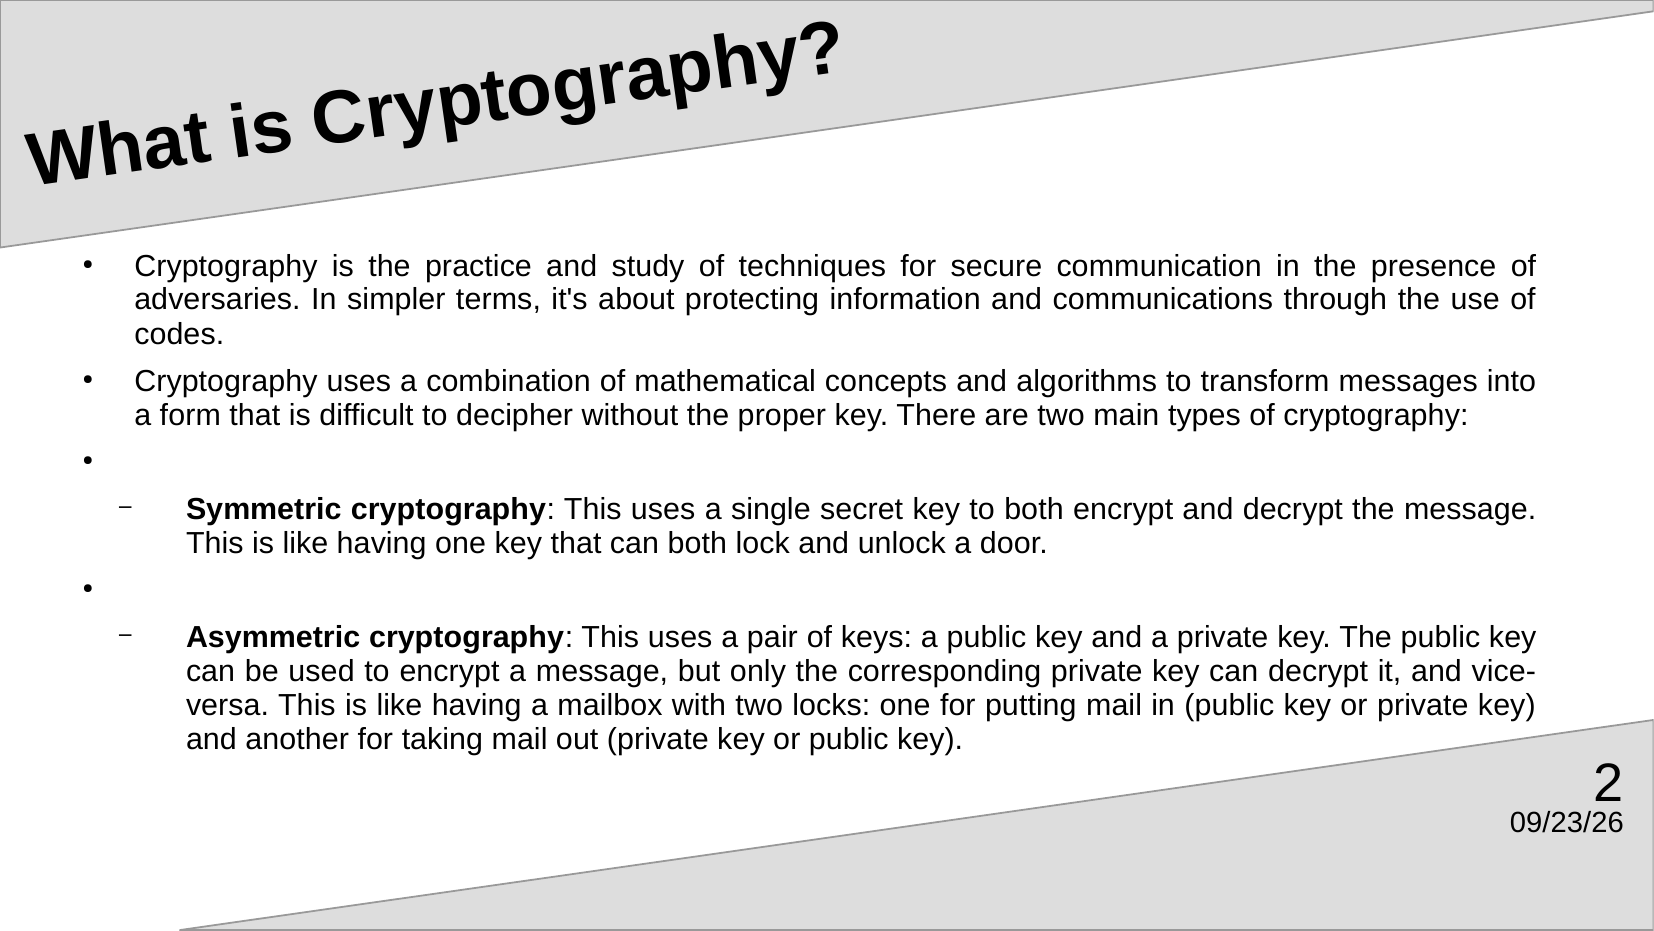

# What is Cryptography?
Cryptography is the practice and study of techniques for secure communication in the presence of adversaries. In simpler terms, it's about protecting information and communications through the use of codes.
Cryptography uses a combination of mathematical concepts and algorithms to transform messages into a form that is difficult to decipher without the proper key. There are two main types of cryptography:
Symmetric cryptography: This uses a single secret key to both encrypt and decrypt the message. This is like having one key that can both lock and unlock a door.
Asymmetric cryptography: This uses a pair of keys: a public key and a private key. The public key can be used to encrypt a message, but only the corresponding private key can decrypt it, and vice-versa. This is like having a mailbox with two locks: one for putting mail in (public key or private key) and another for taking mail out (private key or public key).
2